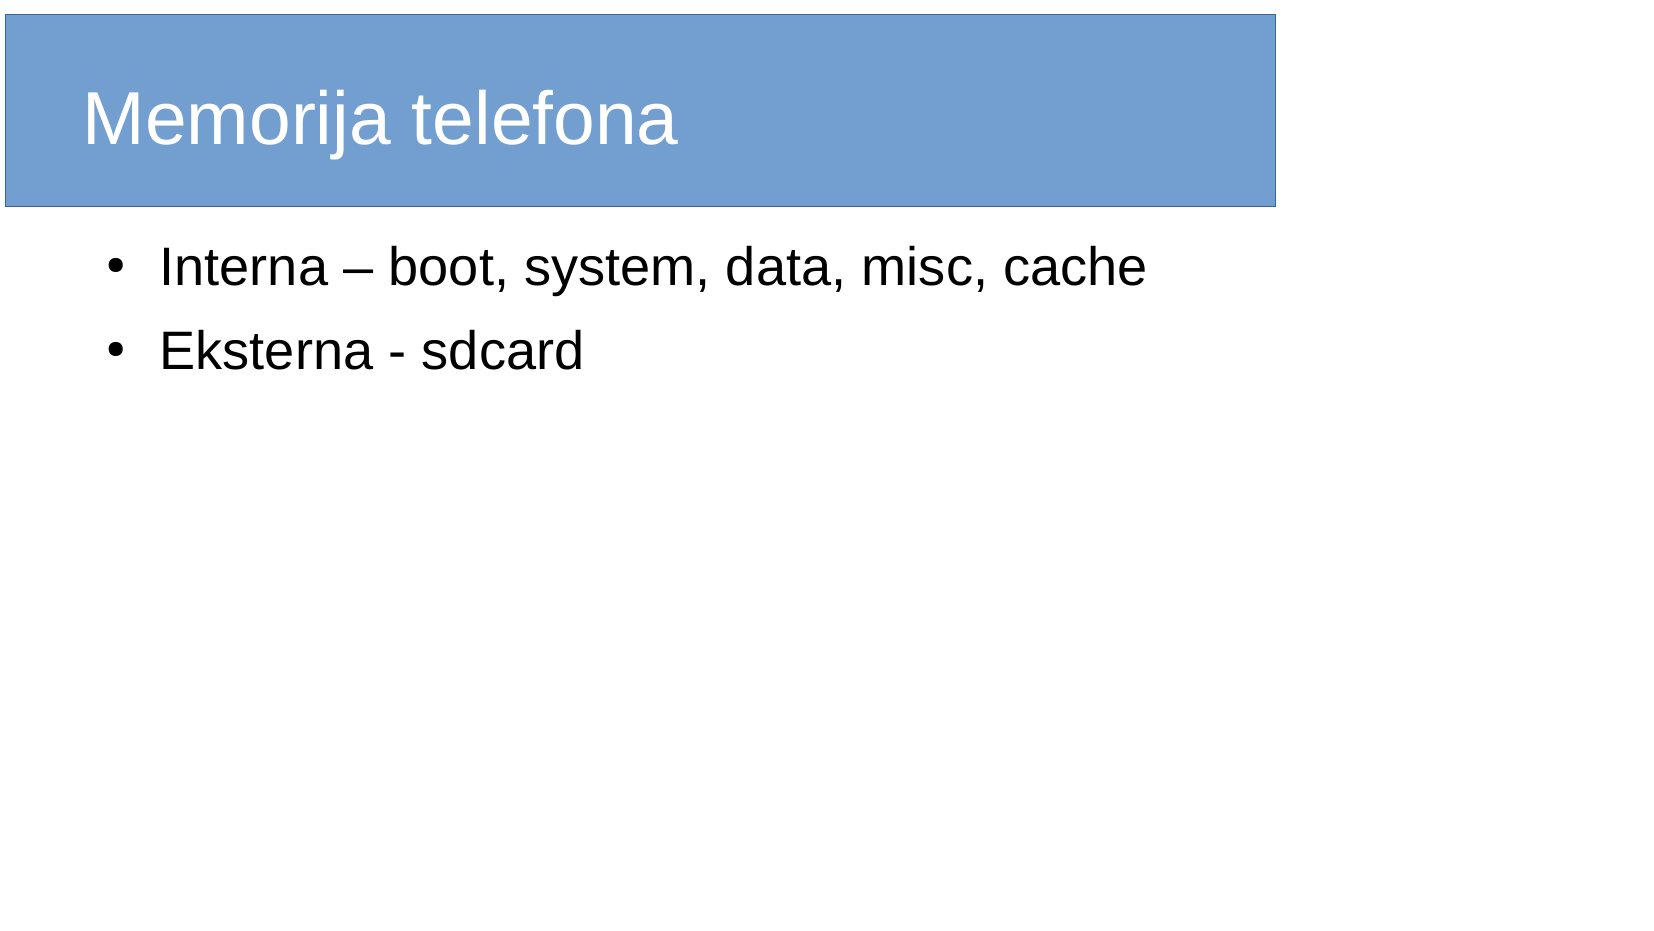

# Memorija telefona
Interna – boot, system, data, misc, cache
Eksterna - sdcard